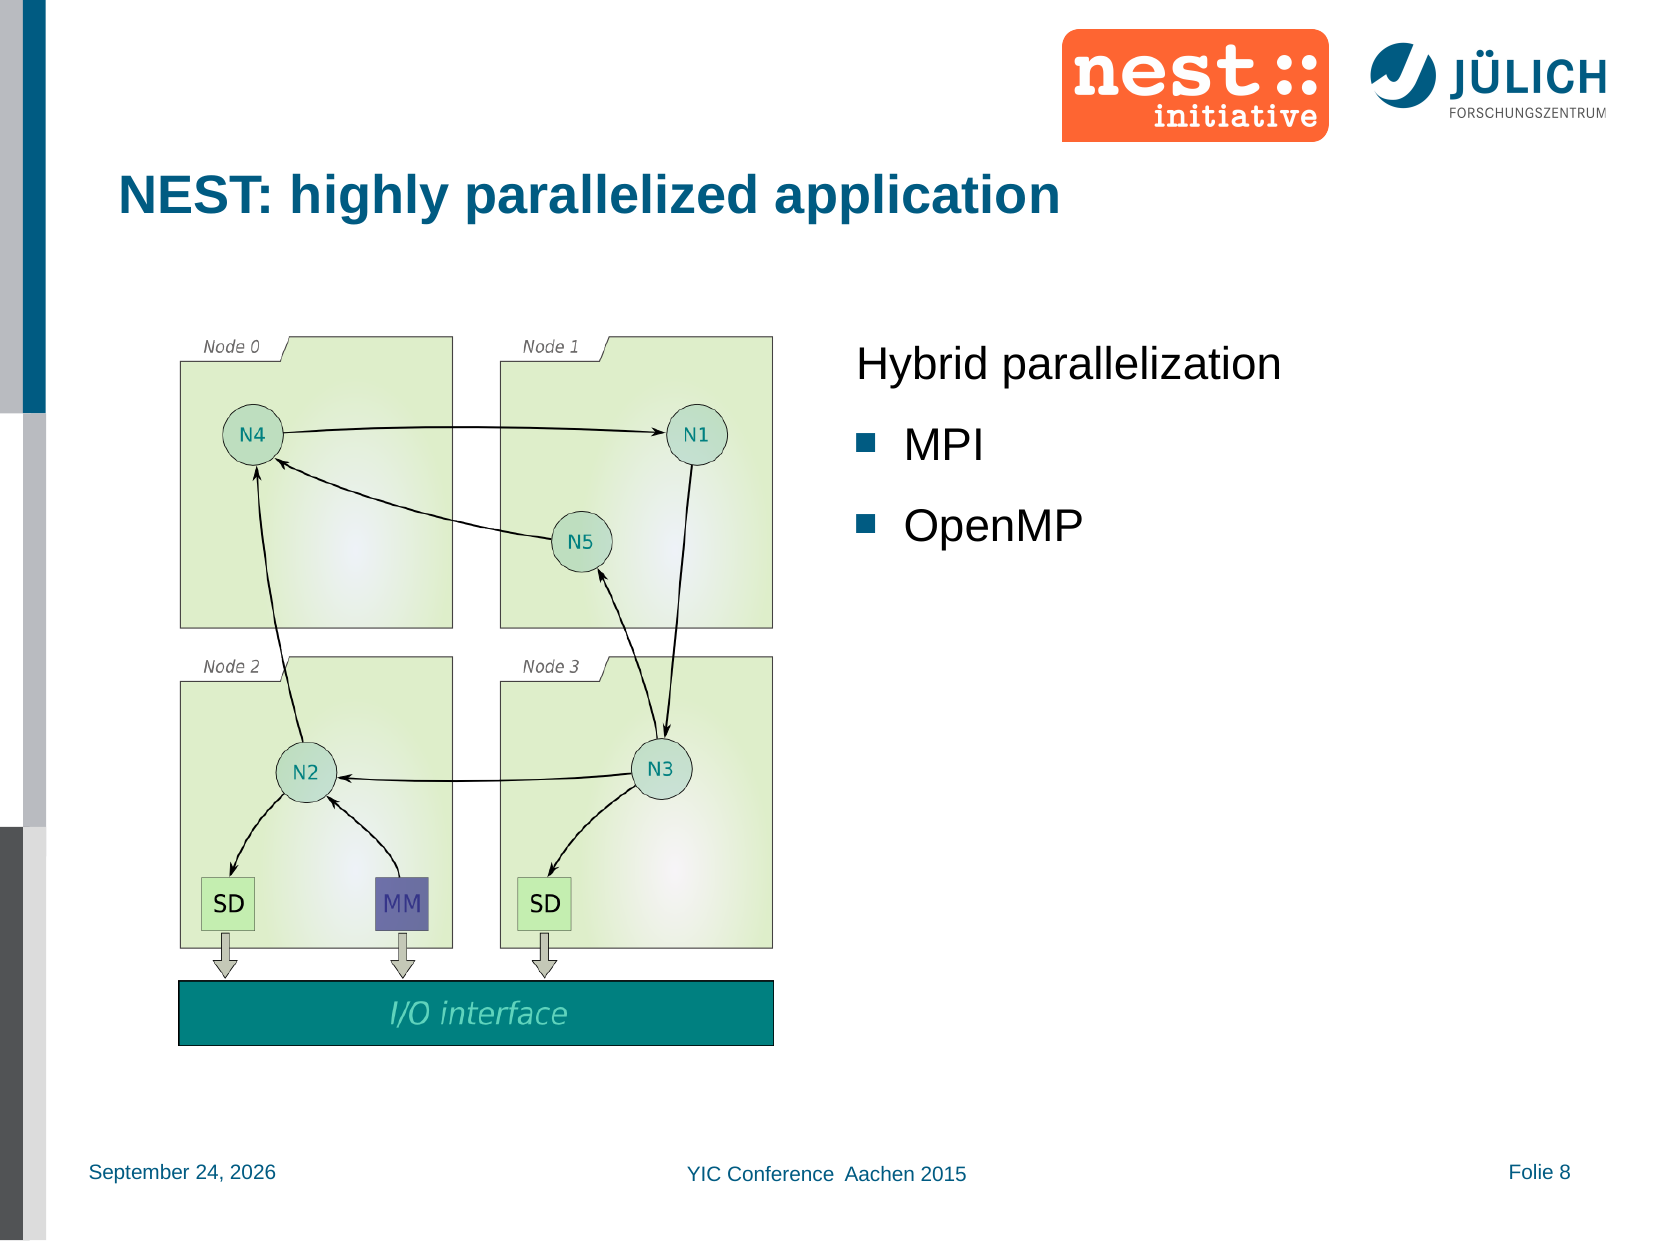

# NEST: highly parallelized application
Hybrid parallelization
MPI
OpenMP
8
YIC Conference Aachen 2015